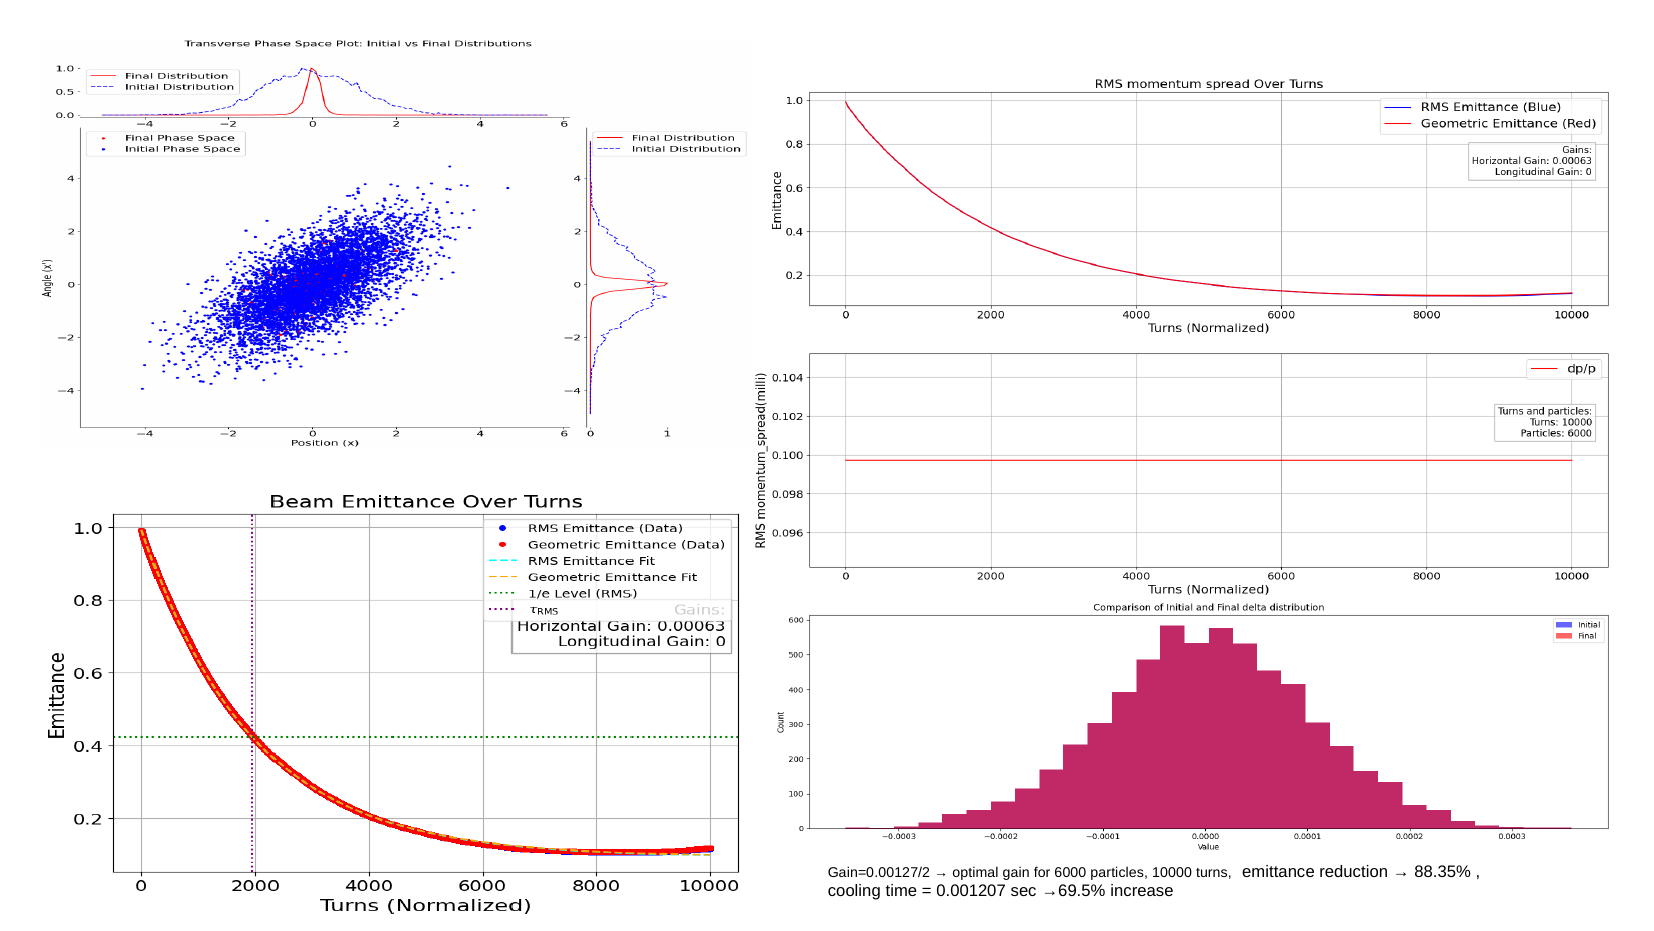

# Gain=0.00127/2 → optimal gain for 6000 particles, 10000 turns, emittance reduction → 88.35% , cooling time = 0.001207 sec →69.5% increase